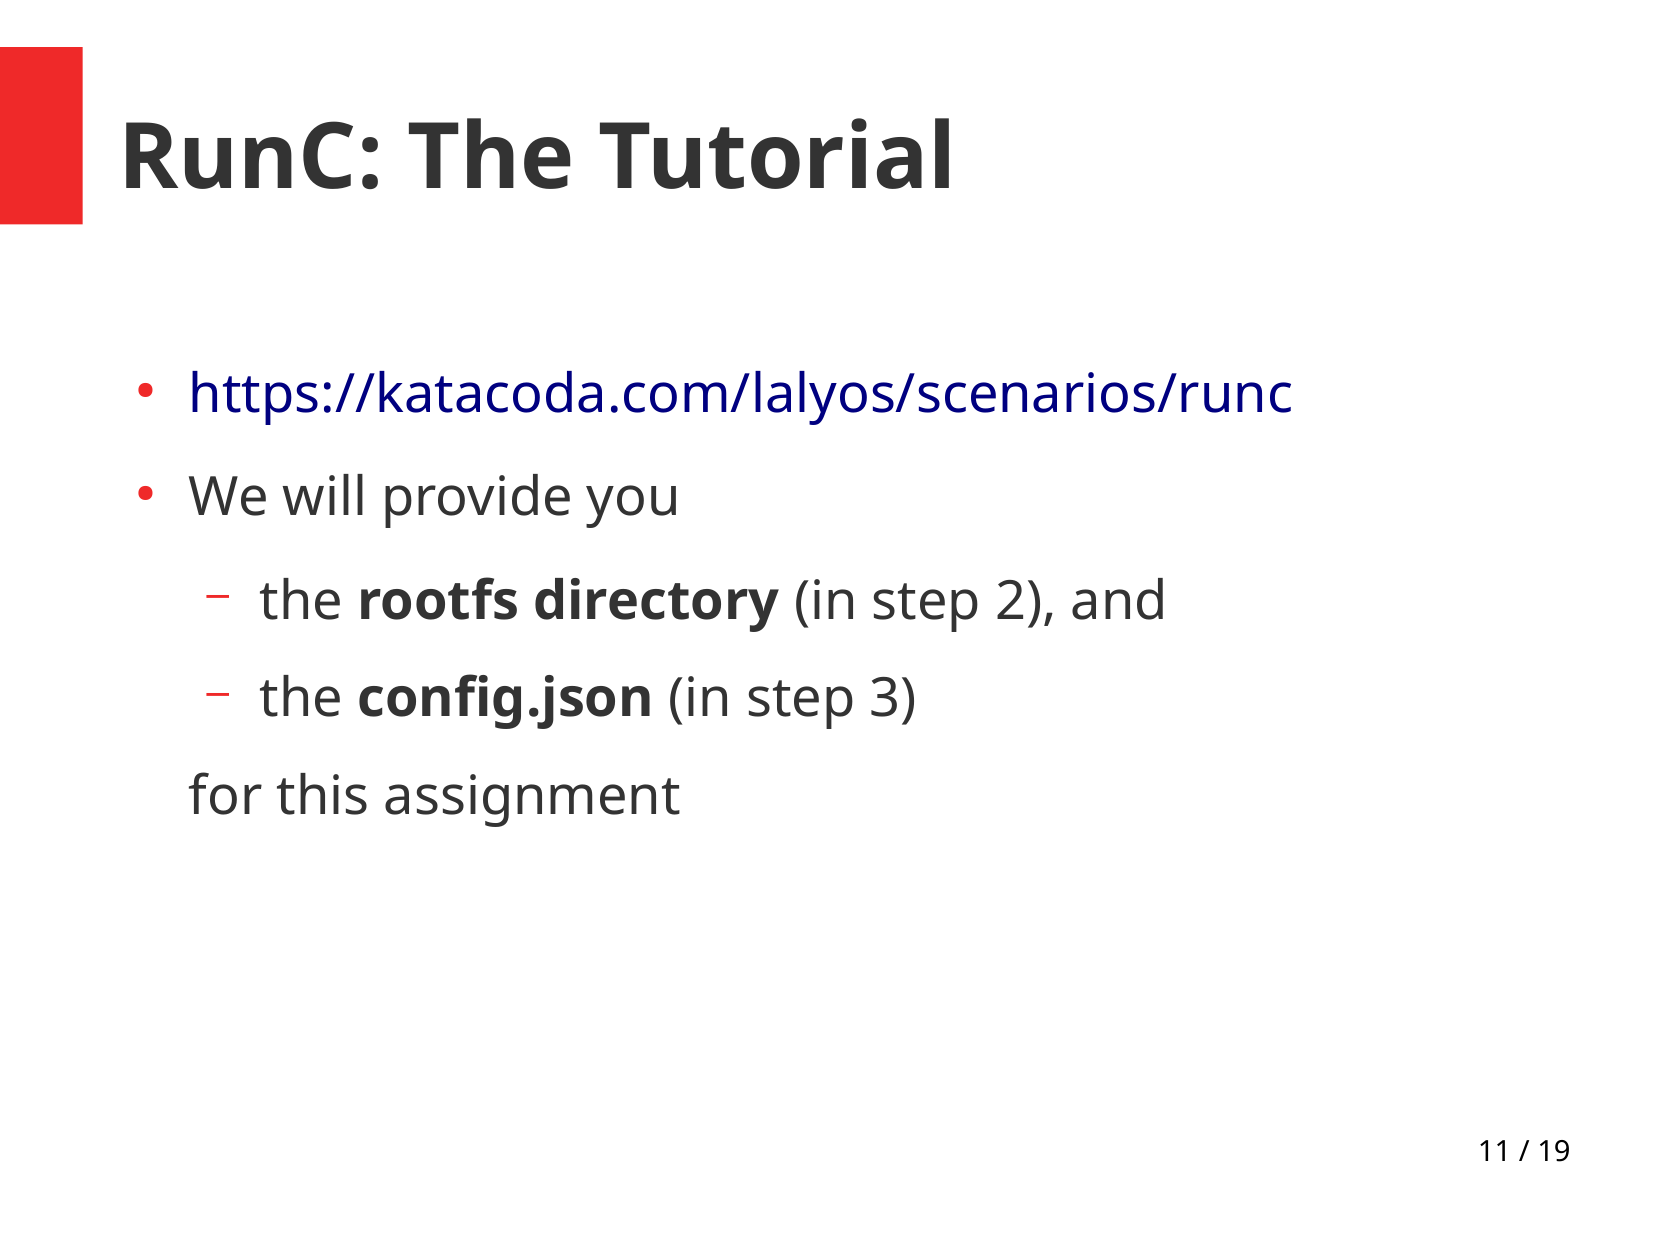

# RunC: The Tutorial
https://katacoda.com/lalyos/scenarios/runc
We will provide you
the rootfs directory (in step 2), and
the config.json (in step 3)
for this assignment
11